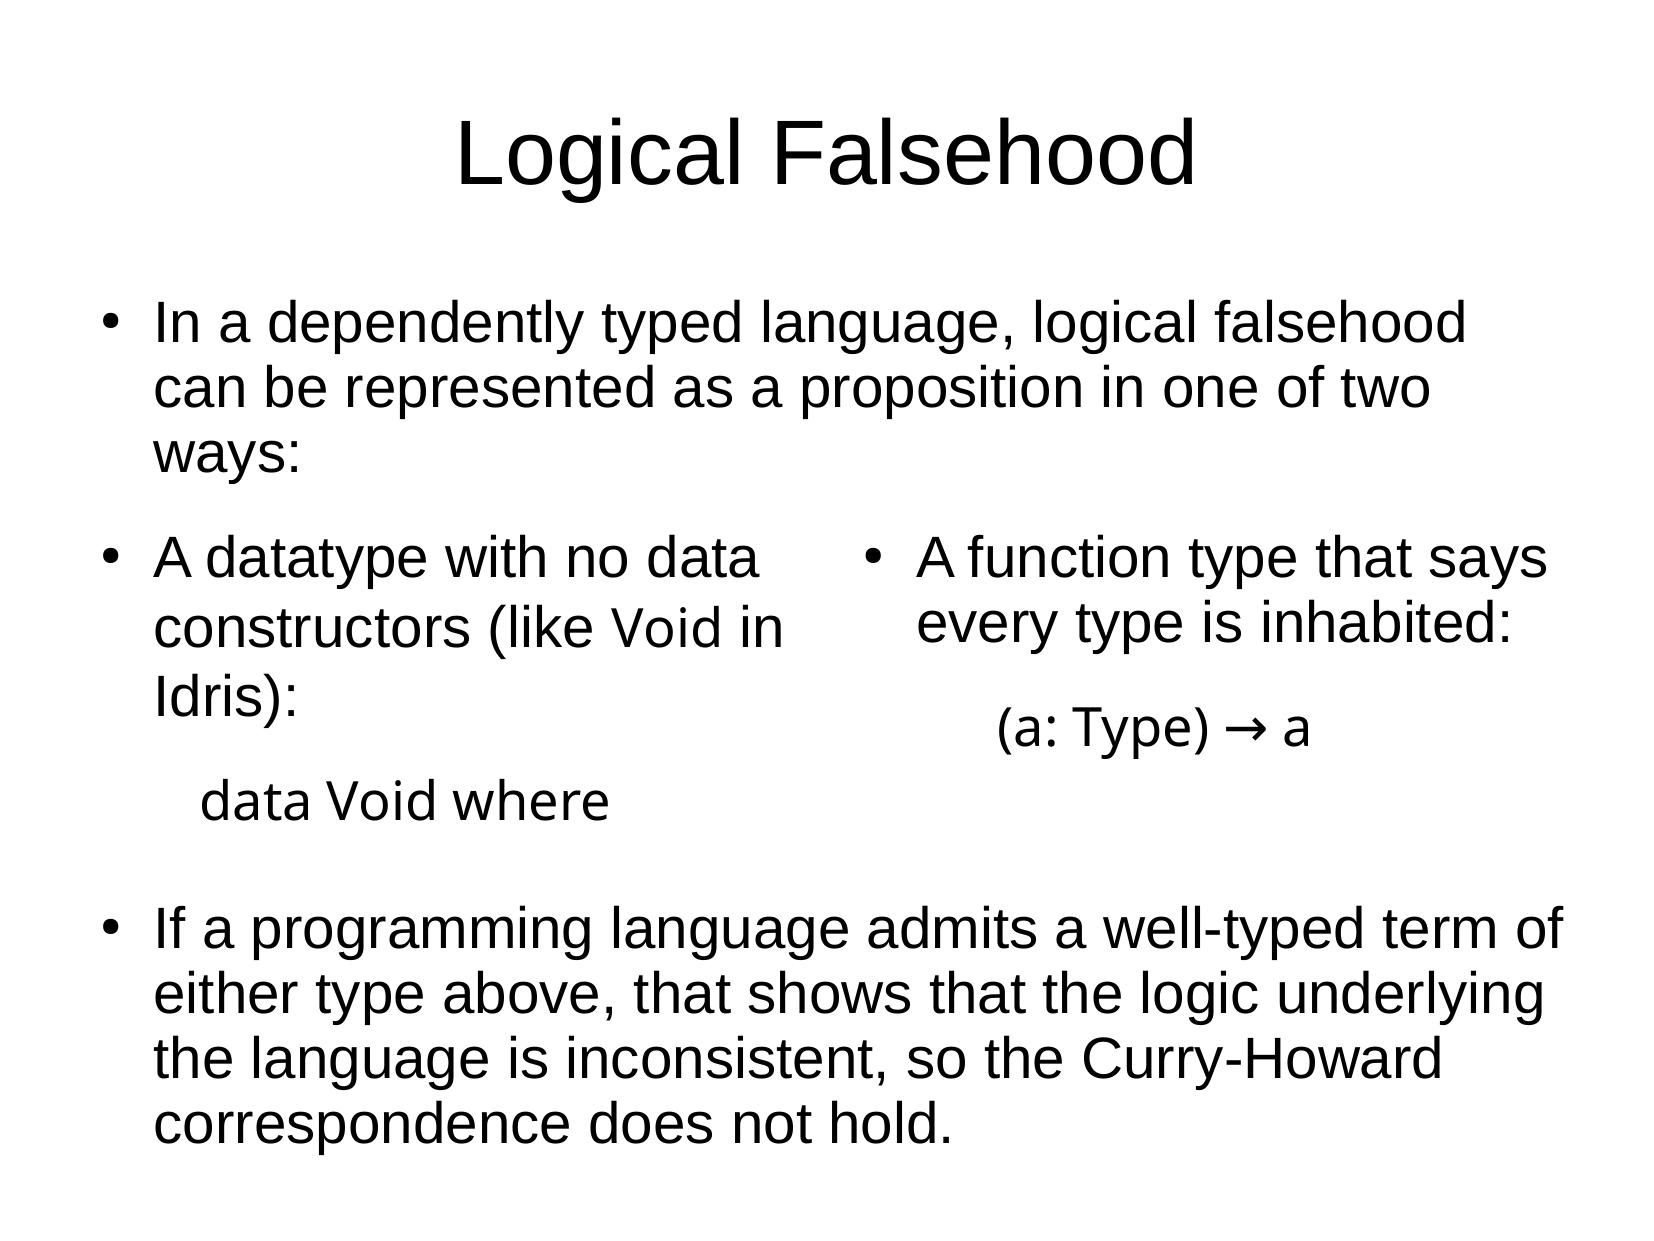

# Logical Falsehood
In a dependently typed language, logical falsehood can be represented as a proposition in one of two ways:
A datatype with no data constructors (like Void in Idris):
 data Void where
A function type that says every type is inhabited:
 (a: Type) → a
If a programming language admits a well-typed term of either type above, that shows that the logic underlying the language is inconsistent, so the Curry-Howard correspondence does not hold.